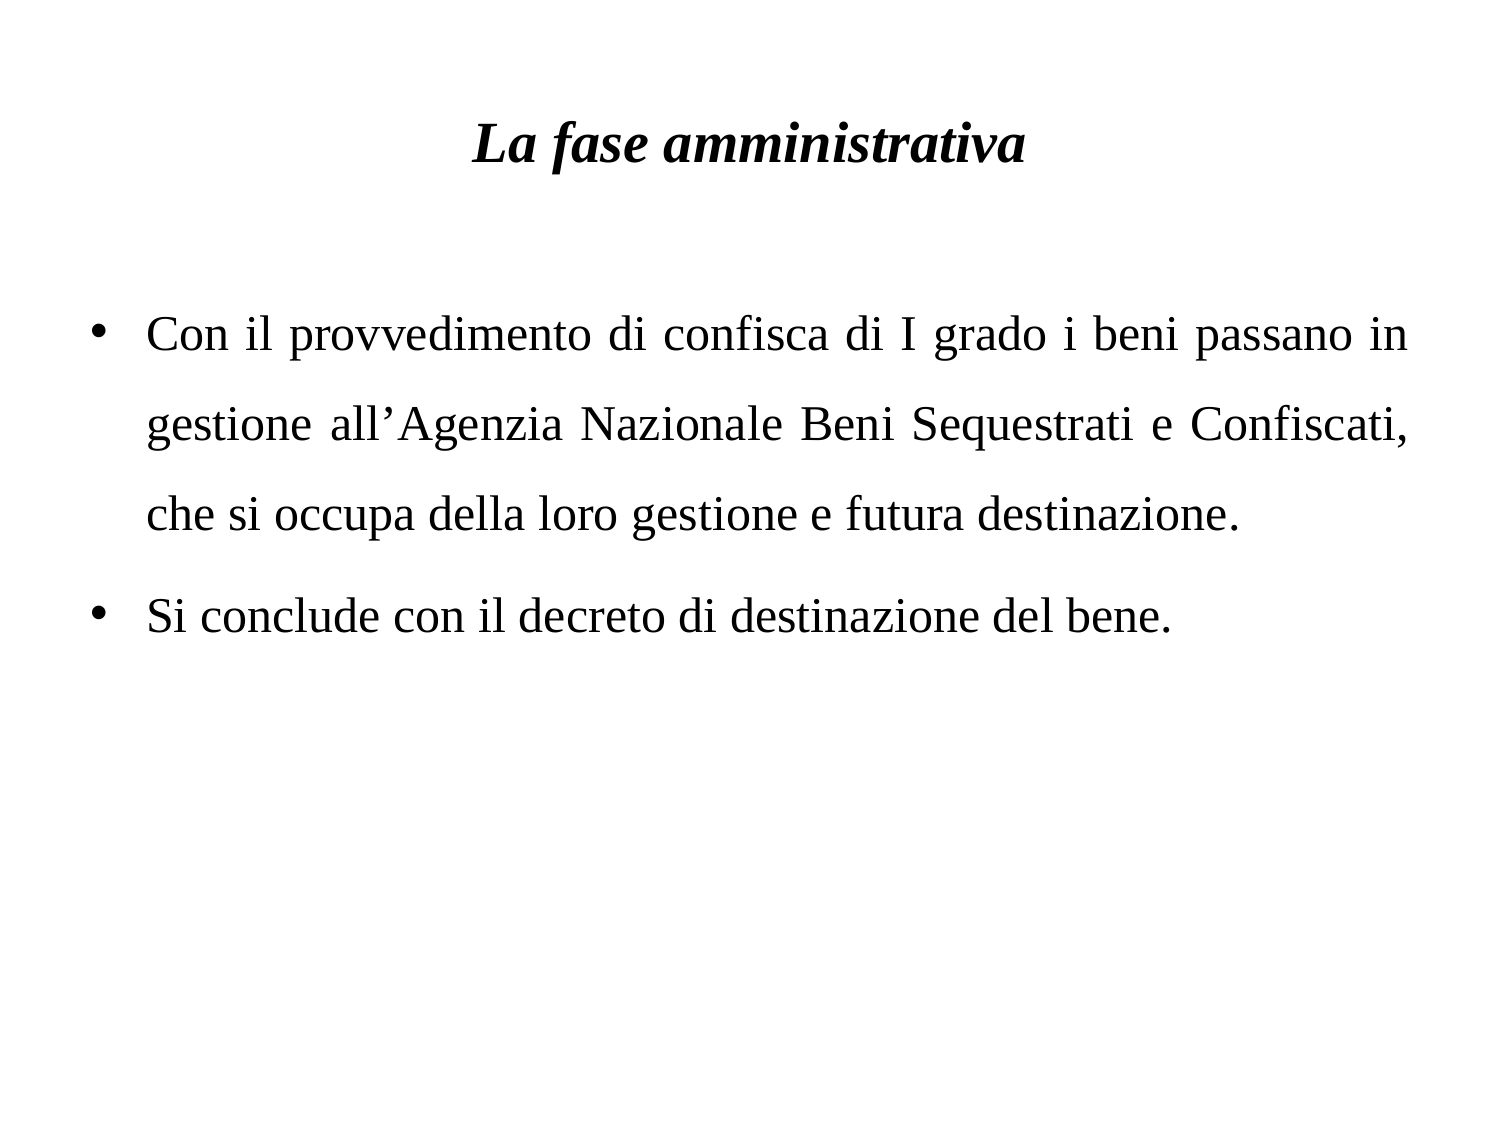

# La fase amministrativa
Con il provvedimento di confisca di I grado i beni passano in gestione all’Agenzia Nazionale Beni Sequestrati e Confiscati, che si occupa della loro gestione e futura destinazione.
Si conclude con il decreto di destinazione del bene.